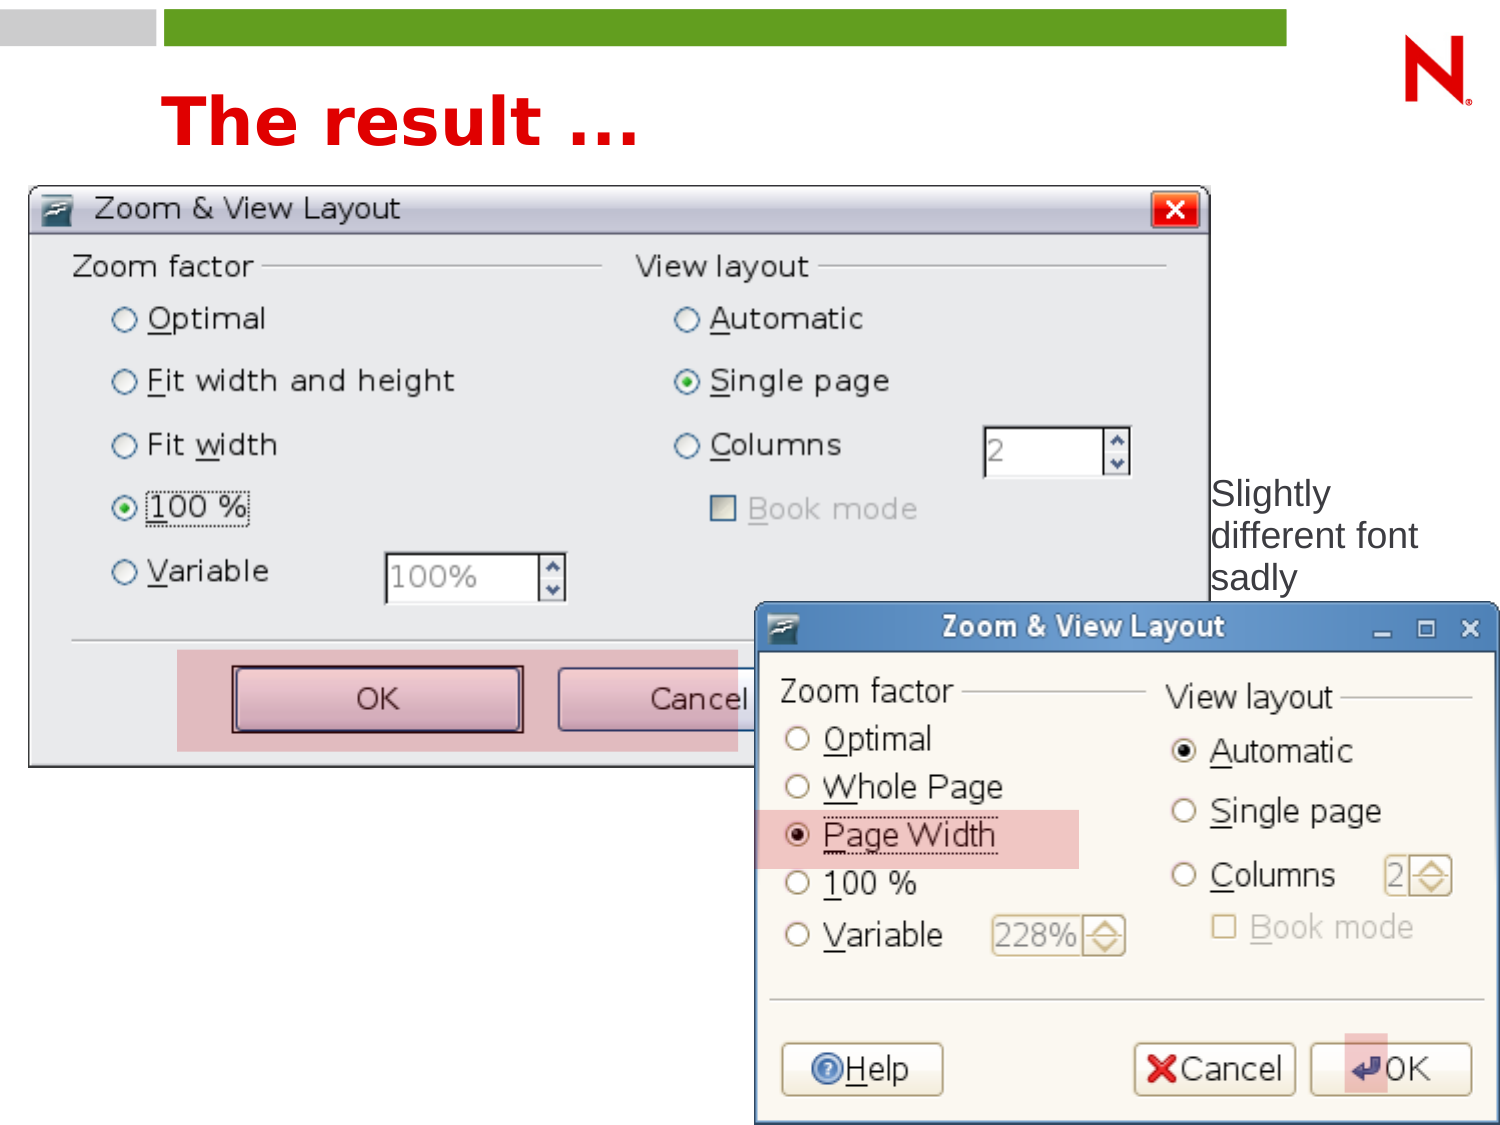

# The result ...
Slightly different font sadly